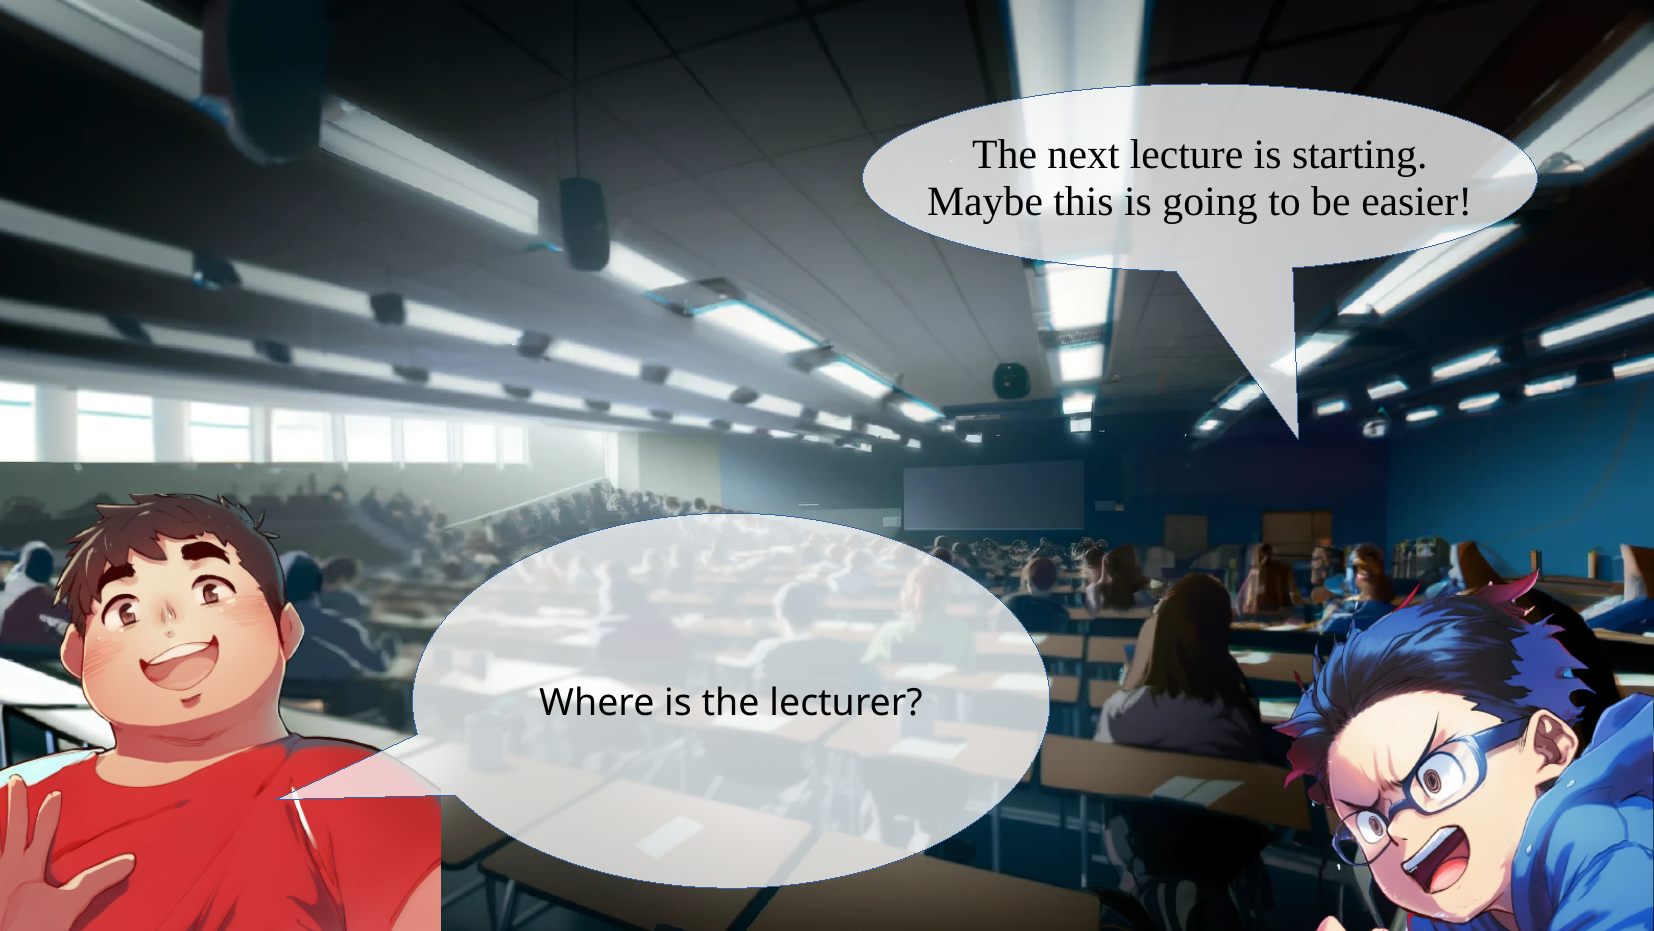

The next lecture is starting.
Maybe this is going to be easier!
Where is the lecturer?